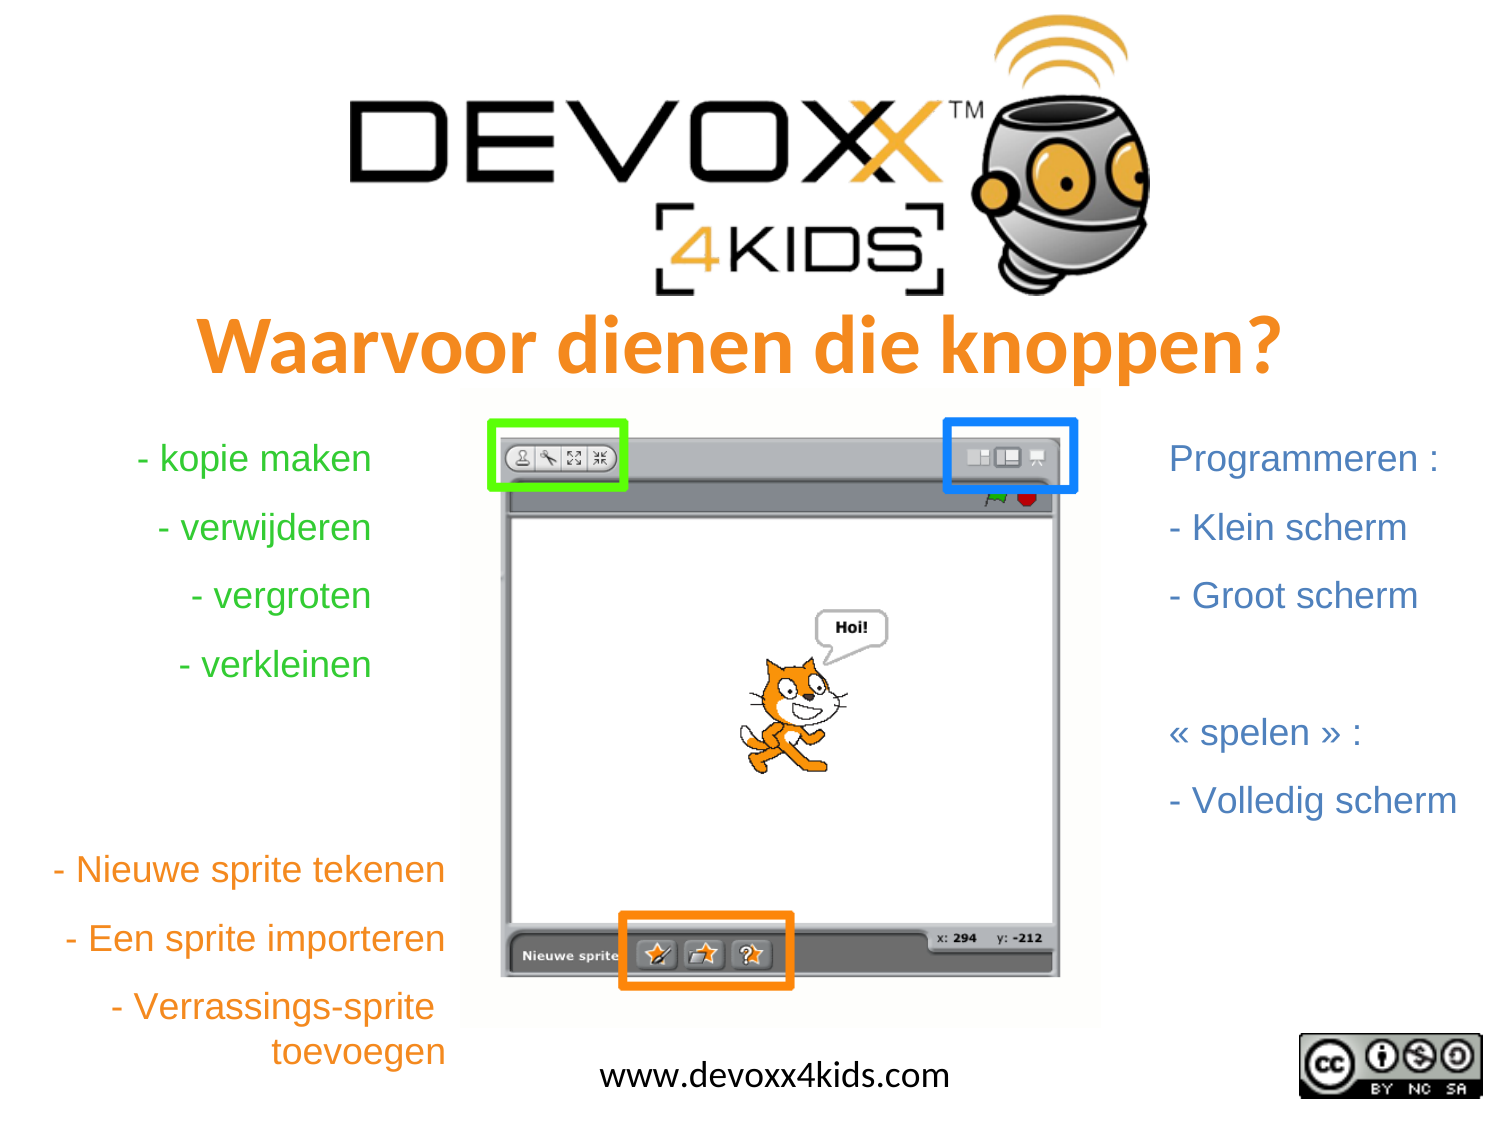

# Waarvoor dienen die knoppen?
- kopie maken
- verwijderen
- vergroten
- verkleinen
Programmeren :
- Klein scherm
- Groot scherm
« spelen » :
- Volledig scherm
- Nieuwe sprite tekenen
- Een sprite importeren
- Verrassings-sprite
toevoegen